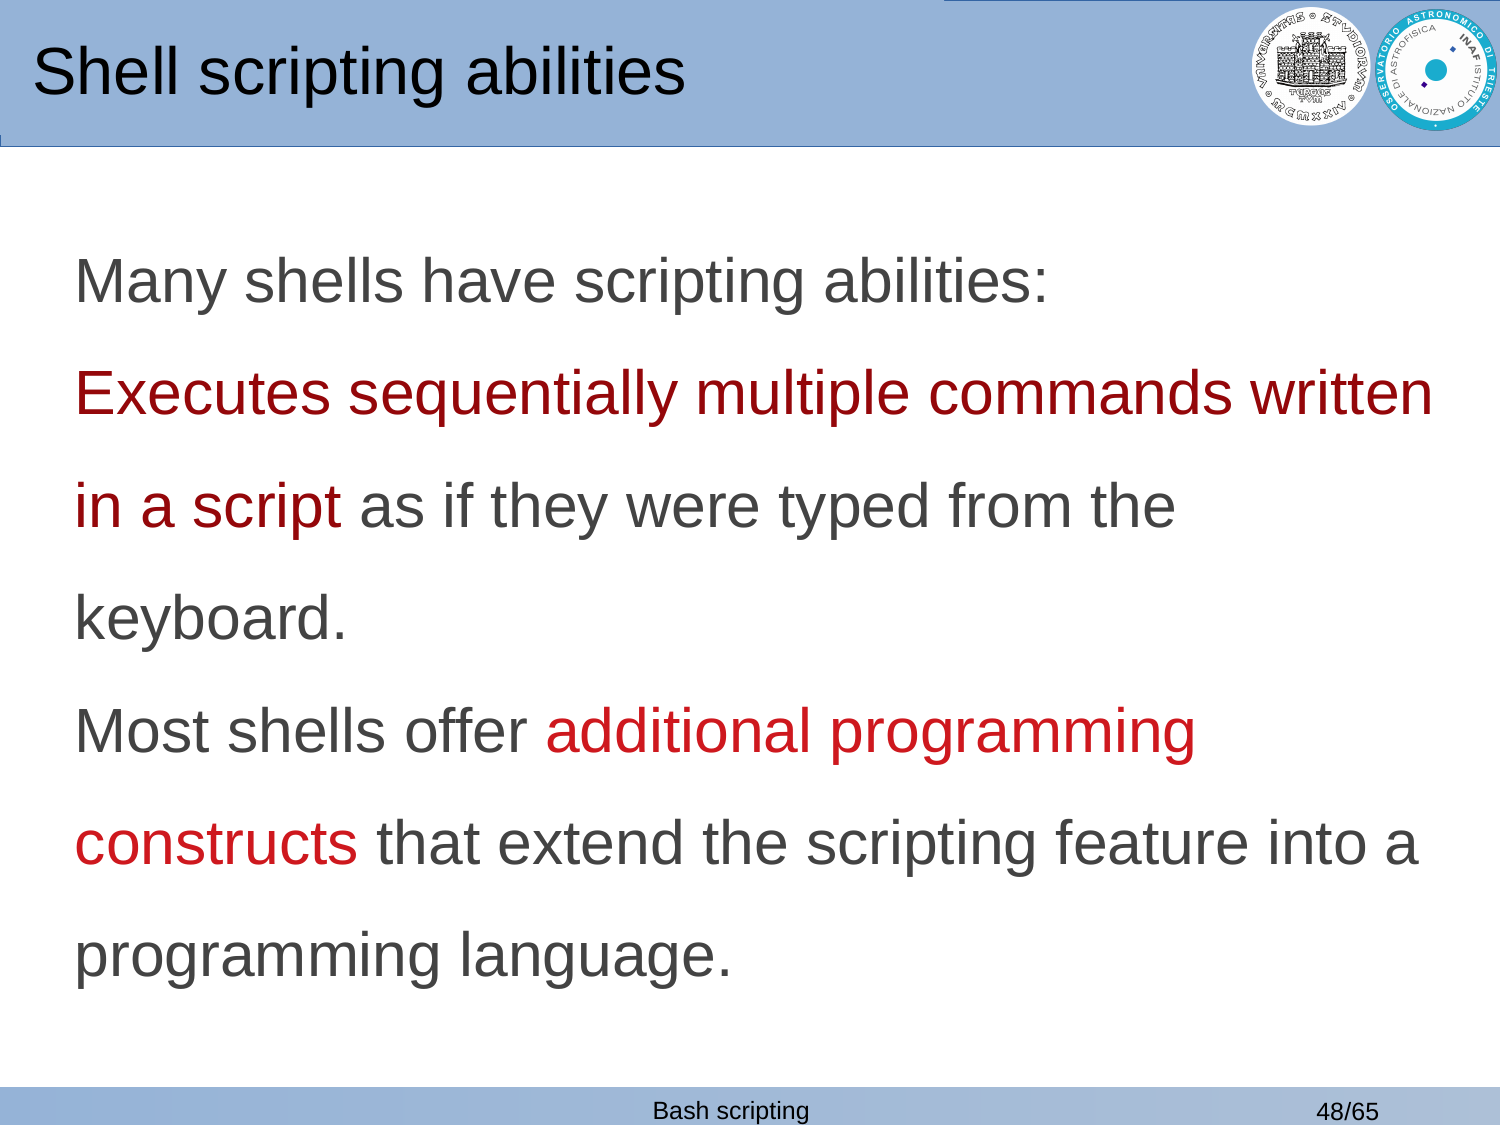

Traditional service delivery
Shell scripting abilities
# Many shells have scripting abilities:
Executes sequentially multiple commands written in a script as if they were typed from the keyboard.
Most shells offer additional programming constructs that extend the scripting feature into a programming language.